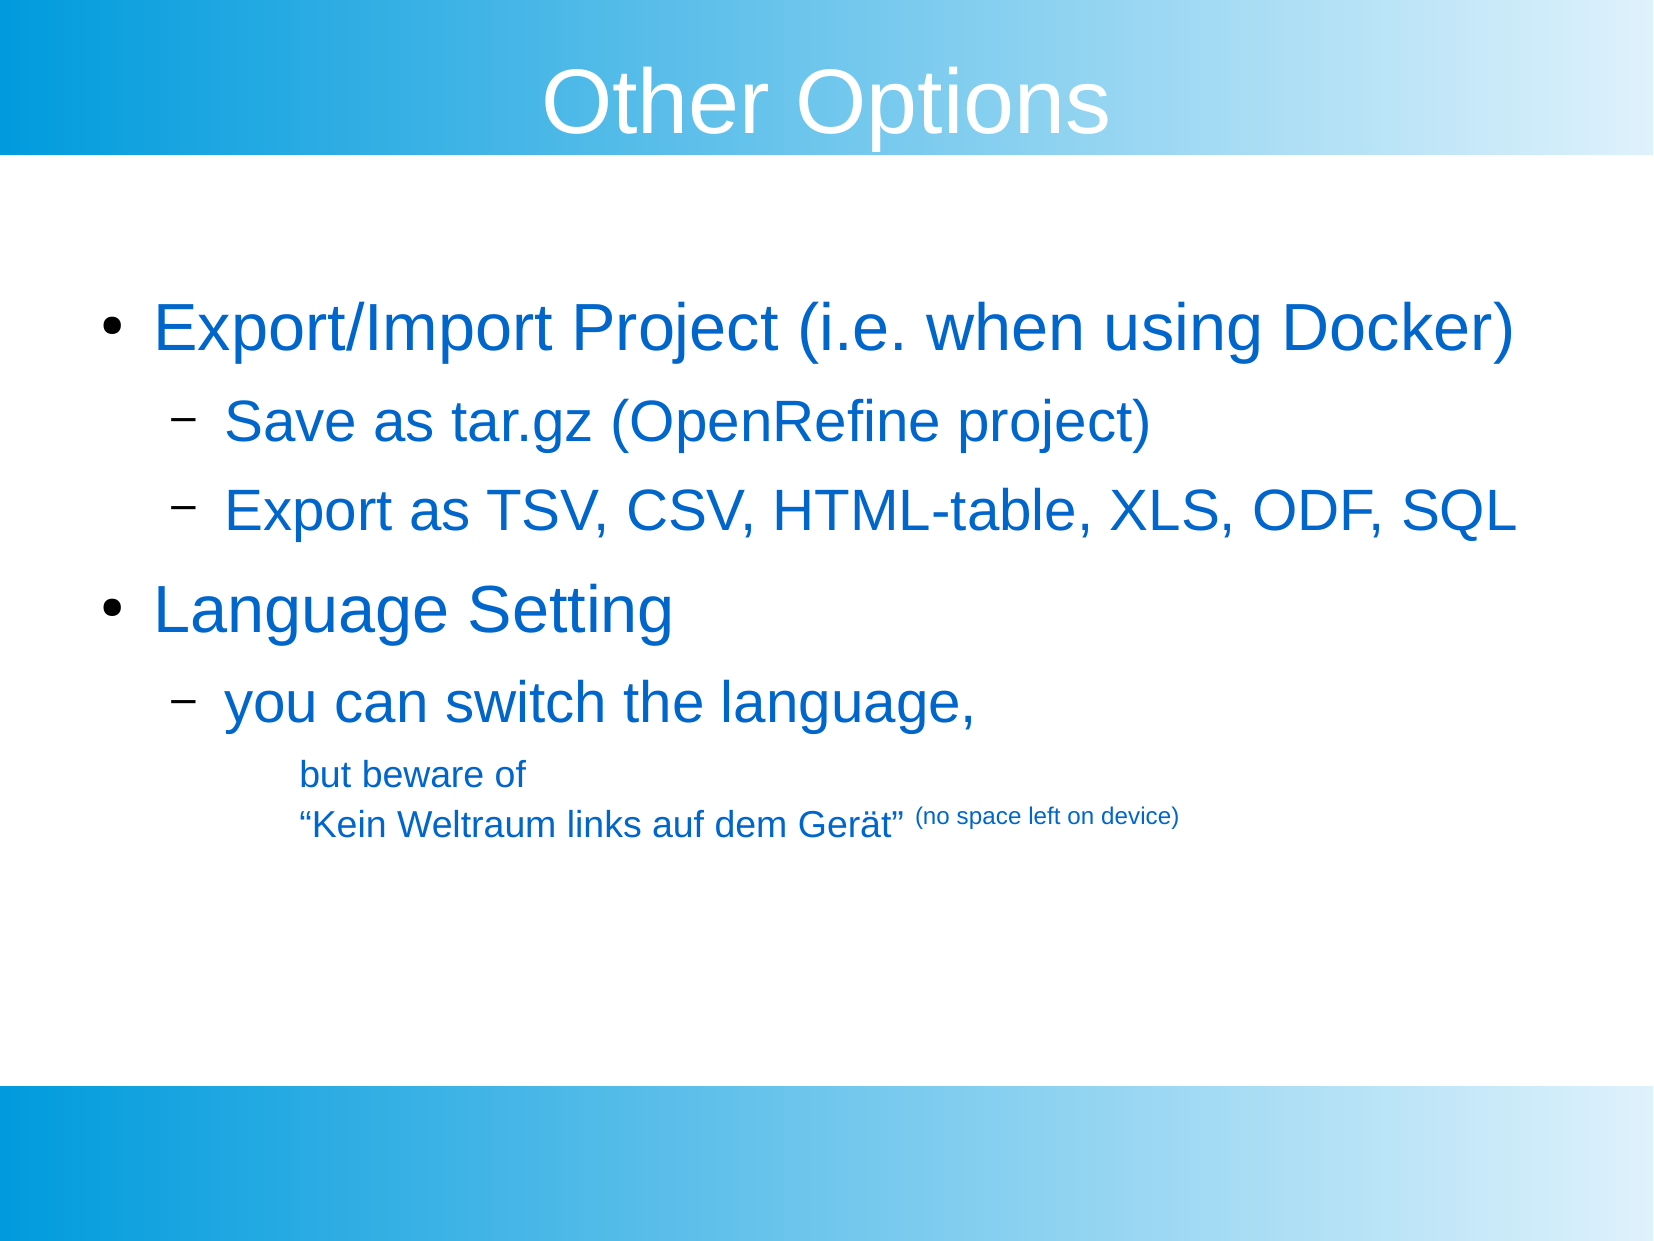

# Other Options
Export/Import Project (i.e. when using Docker)
Save as tar.gz (OpenRefine project)
Export as TSV, CSV, HTML-table, XLS, ODF, SQL
Language Setting
you can switch the language,
	but beware of
	“Kein Weltraum links auf dem Gerät” (no space left on device)